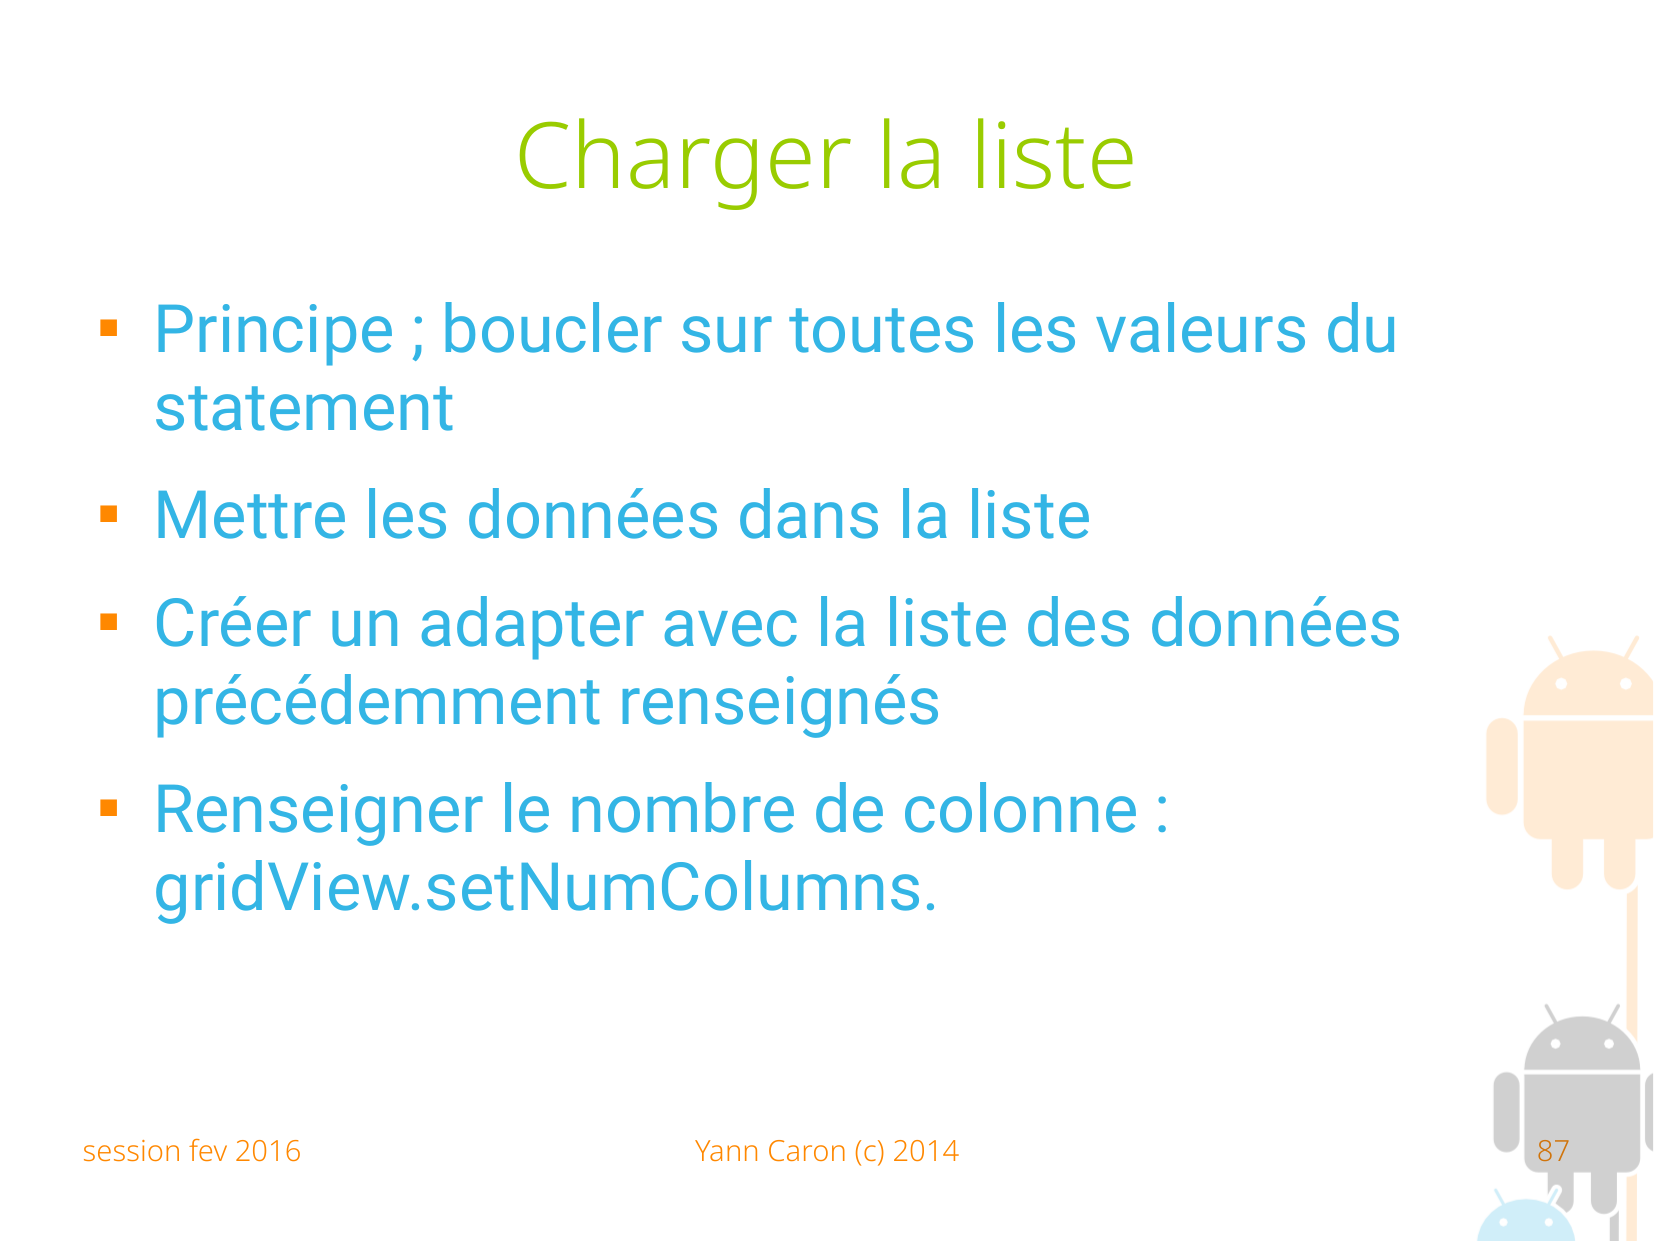

# Charger la liste
Principe ; boucler sur toutes les valeurs du statement
Mettre les données dans la liste
Créer un adapter avec la liste des données précédemment renseignés
Renseigner le nombre de colonne : gridView.setNumColumns.
session fev 2016
Yann Caron (c) 2014
87